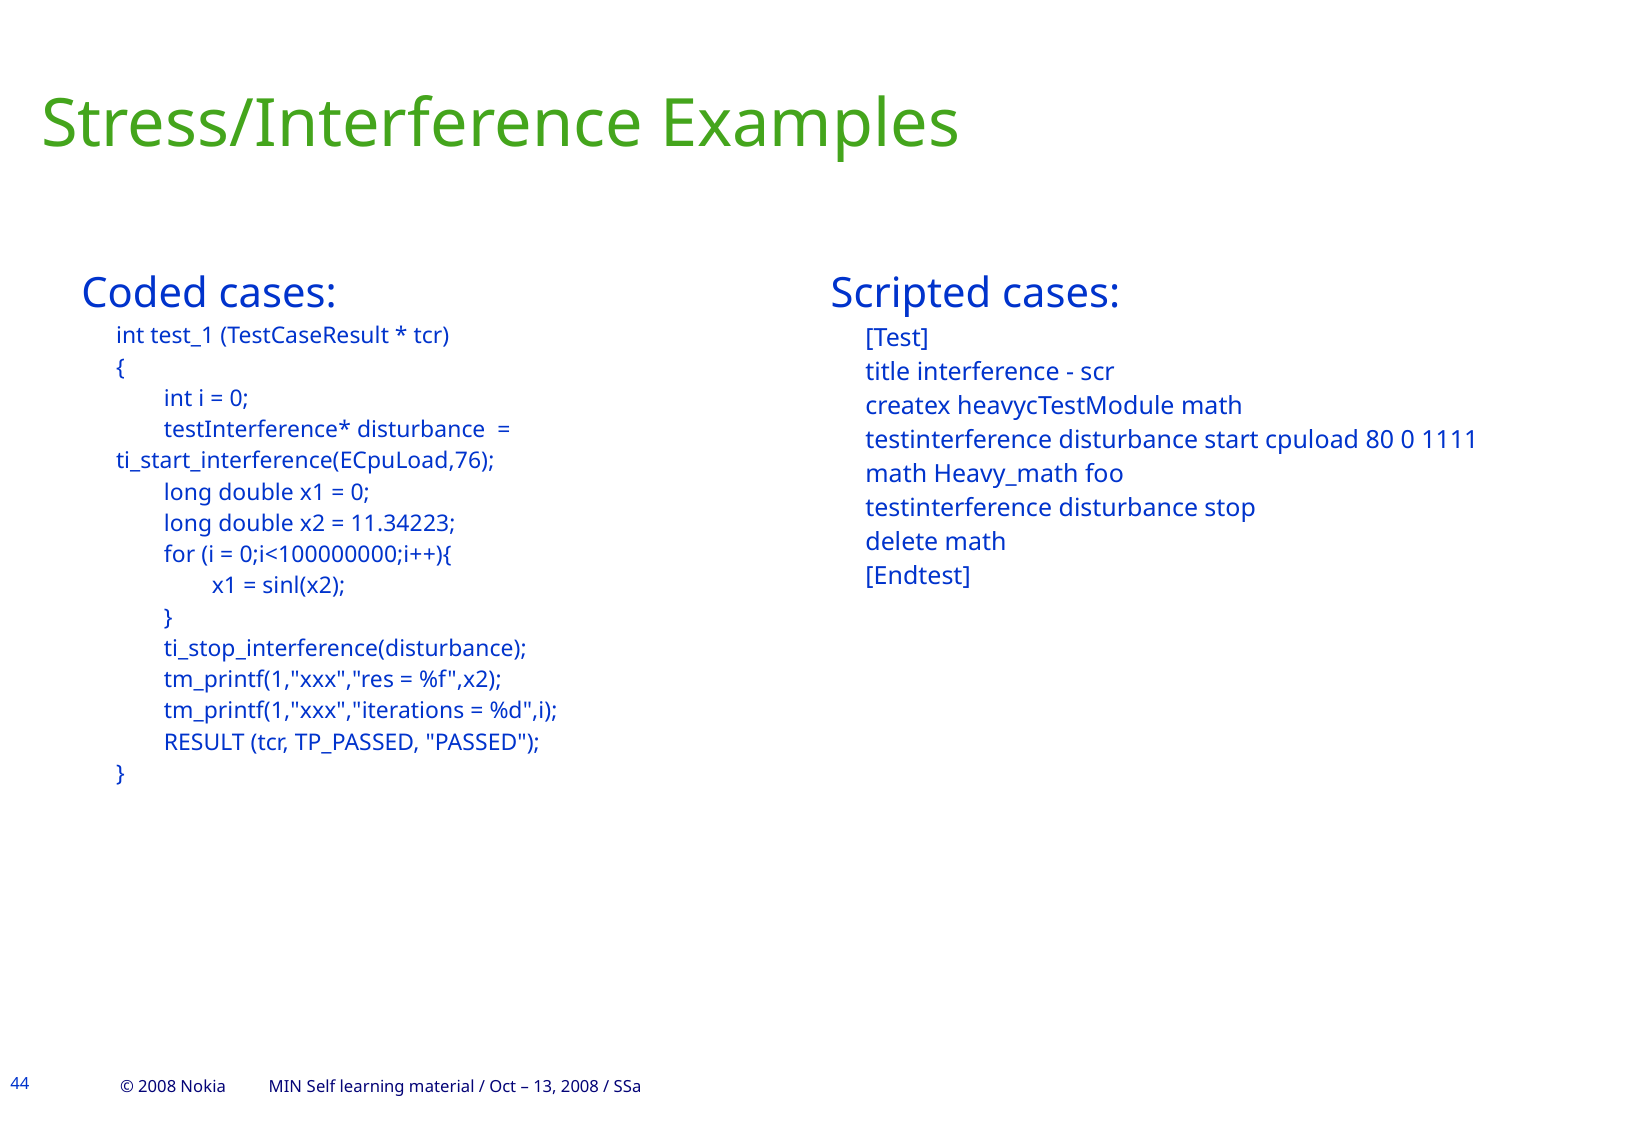

# Stress/Interference Examples
Coded cases:
int test_1 (TestCaseResult * tcr)
{
 int i = 0;
 testInterference* disturbance = 	 	ti_start_interference(ECpuLoad,76);
 long double x1 = 0;
 long double x2 = 11.34223;
 for (i = 0;i<100000000;i++){
 x1 = sinl(x2);
 }
 ti_stop_interference(disturbance);
 tm_printf(1,"xxx","res = %f",x2);
 tm_printf(1,"xxx","iterations = %d",i);
 RESULT (tcr, TP_PASSED, "PASSED");
}
Scripted cases:
[Test]
title interference - scr
createx heavycTestModule math
testinterference disturbance start cpuload 80 0 1111
math Heavy_math foo
testinterference disturbance stop
delete math
[Endtest]